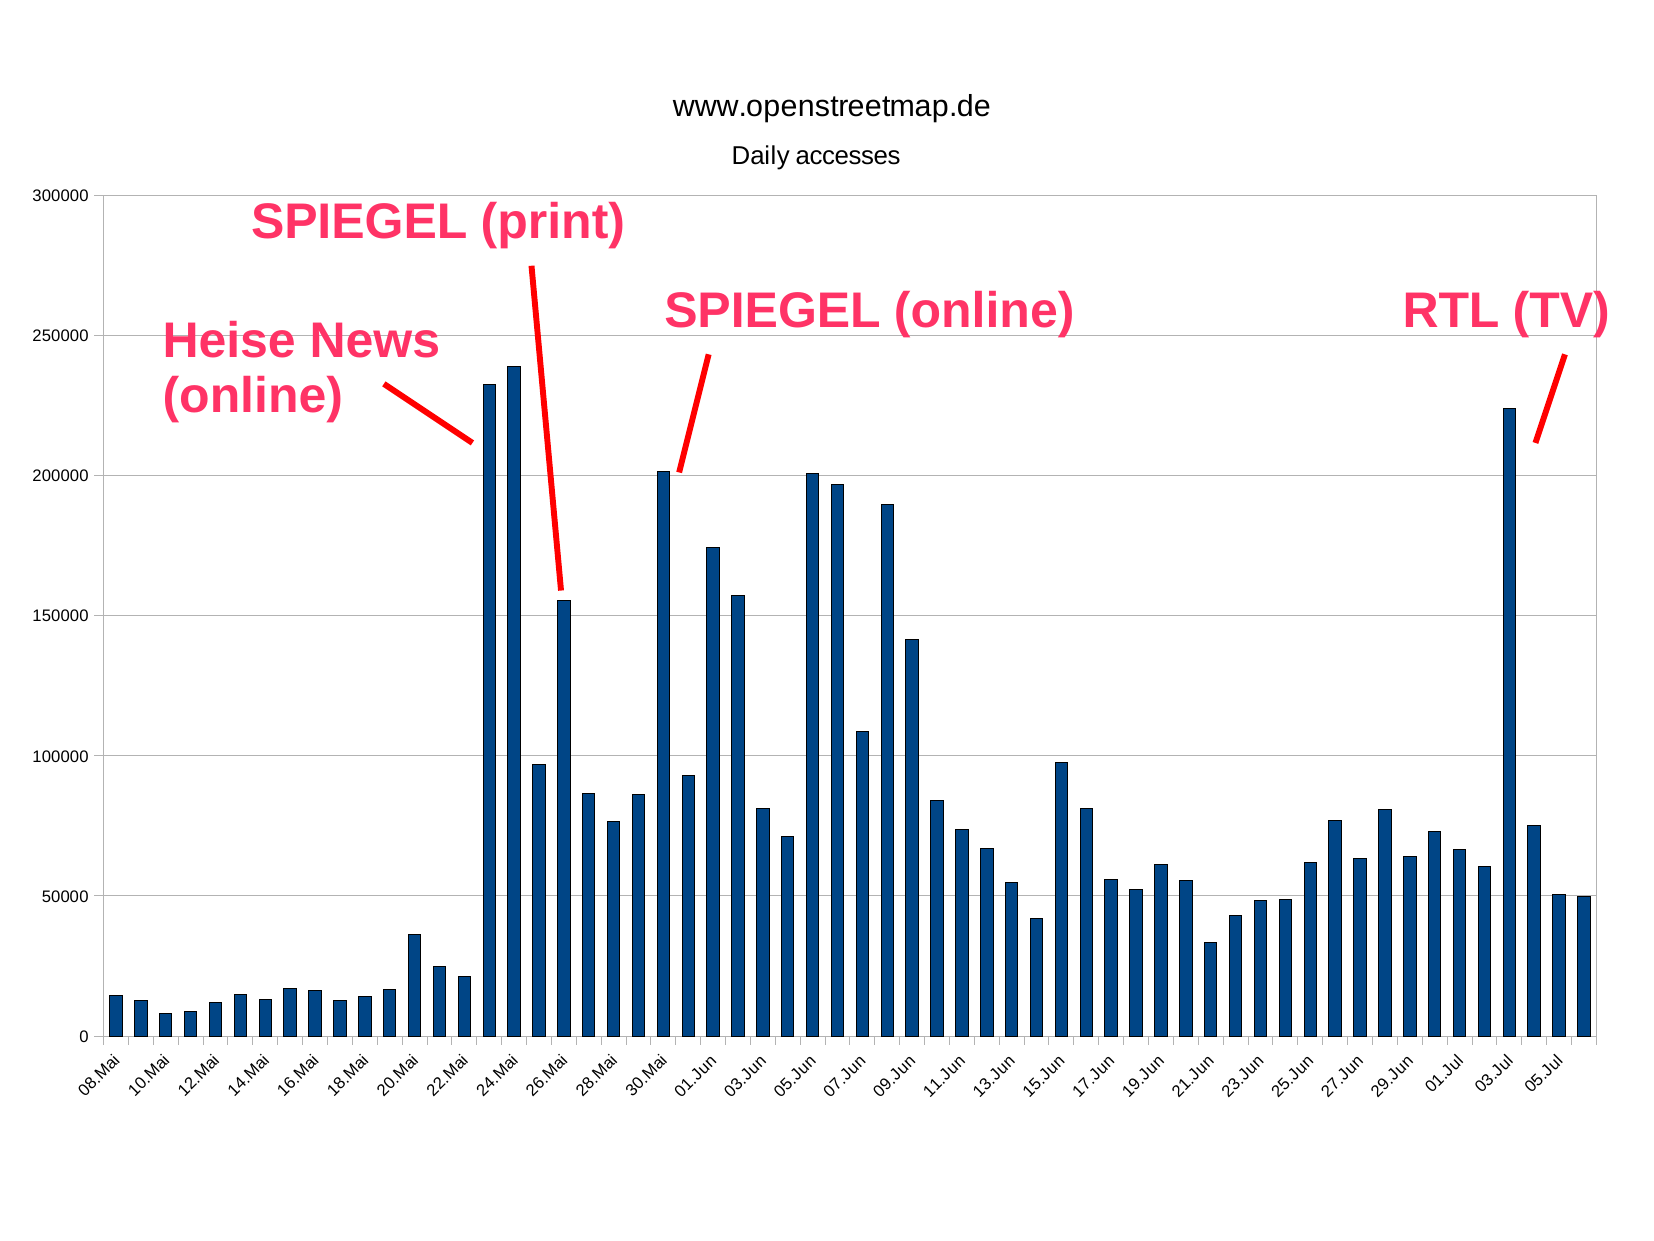

### Chart: www.openstreetmap.de
Daily accesses
| Category | Accesses |
|---|---|
| 08.Mai | 14606.0 |
| 09.Mai | 12558.0 |
| 10.Mai | 7946.0 |
| 11.Mai | 8905.0 |
| 12.Mai | 11882.0 |
| 13.Mai | 14701.0 |
| 14.Mai | 13130.0 |
| 15.Mai | 16830.0 |
| 16.Mai | 16372.0 |
| 17.Mai | 12523.0 |
| 18.Mai | 14017.0 |
| 19.Mai | 16575.0 |
| 20.Mai | 36367.0 |
| 21.Mai | 24926.0 |
| 22.Mai | 21198.0 |
| 23.Mai | 232424.0 |
| 24.Mai | 238837.0 |
| 25.Mai | 96880.0 |
| 26.Mai | 155395.0 |
| 27.Mai | 86531.0 |
| 28.Mai | 76429.0 |
| 29.Mai | 86108.0 |
| 30.Mai | 201303.0 |
| 31.Mai | 92956.0 |
| 01.Jun | 174344.0 |
| 02.Jun | 157313.0 |
| 03.Jun | 81261.0 |
| 04.Jun | 71238.0 |
| 05.Jun | 200715.0 |
| 06.Jun | 196912.0 |
| 07.Jun | 108575.0 |
| 08.Jun | 189604.0 |
| 09.Jun | 141416.0 |
| 10.Jun | 84161.0 |
| 11.Jun | 73558.0 |
| 12.Jun | 66820.0 |
| 13.Jun | 54611.0 |
| 14.Jun | 41983.0 |
| 15.Jun | 97716.0 |
| 16.Jun | 81189.0 |
| 17.Jun | 55686.0 |
| 18.Jun | 52389.0 |
| 19.Jun | 61372.0 |
| 20.Jun | 55421.0 |
| 21.Jun | 33418.0 |
| 22.Jun | 43019.0 |
| 23.Jun | 48403.0 |
| 24.Jun | 48637.0 |
| 25.Jun | 61844.0 |
| 26.Jun | 77037.0 |
| 27.Jun | 63315.0 |
| 28.Jun | 80993.0 |
| 29.Jun | 64117.0 |
| 30.Jun | 72986.0 |
| 01.Jul | 66580.0 |
| 02.Jul | 60425.0 |
| 03.Jul | 223891.0 |
| 04.Jul | 75263.0 |
| 05.Jul | 50489.0 |
| 06.Jul | 49665.0 |SPIEGEL (print)
SPIEGEL (online)
RTL (TV)
Heise News
(online)